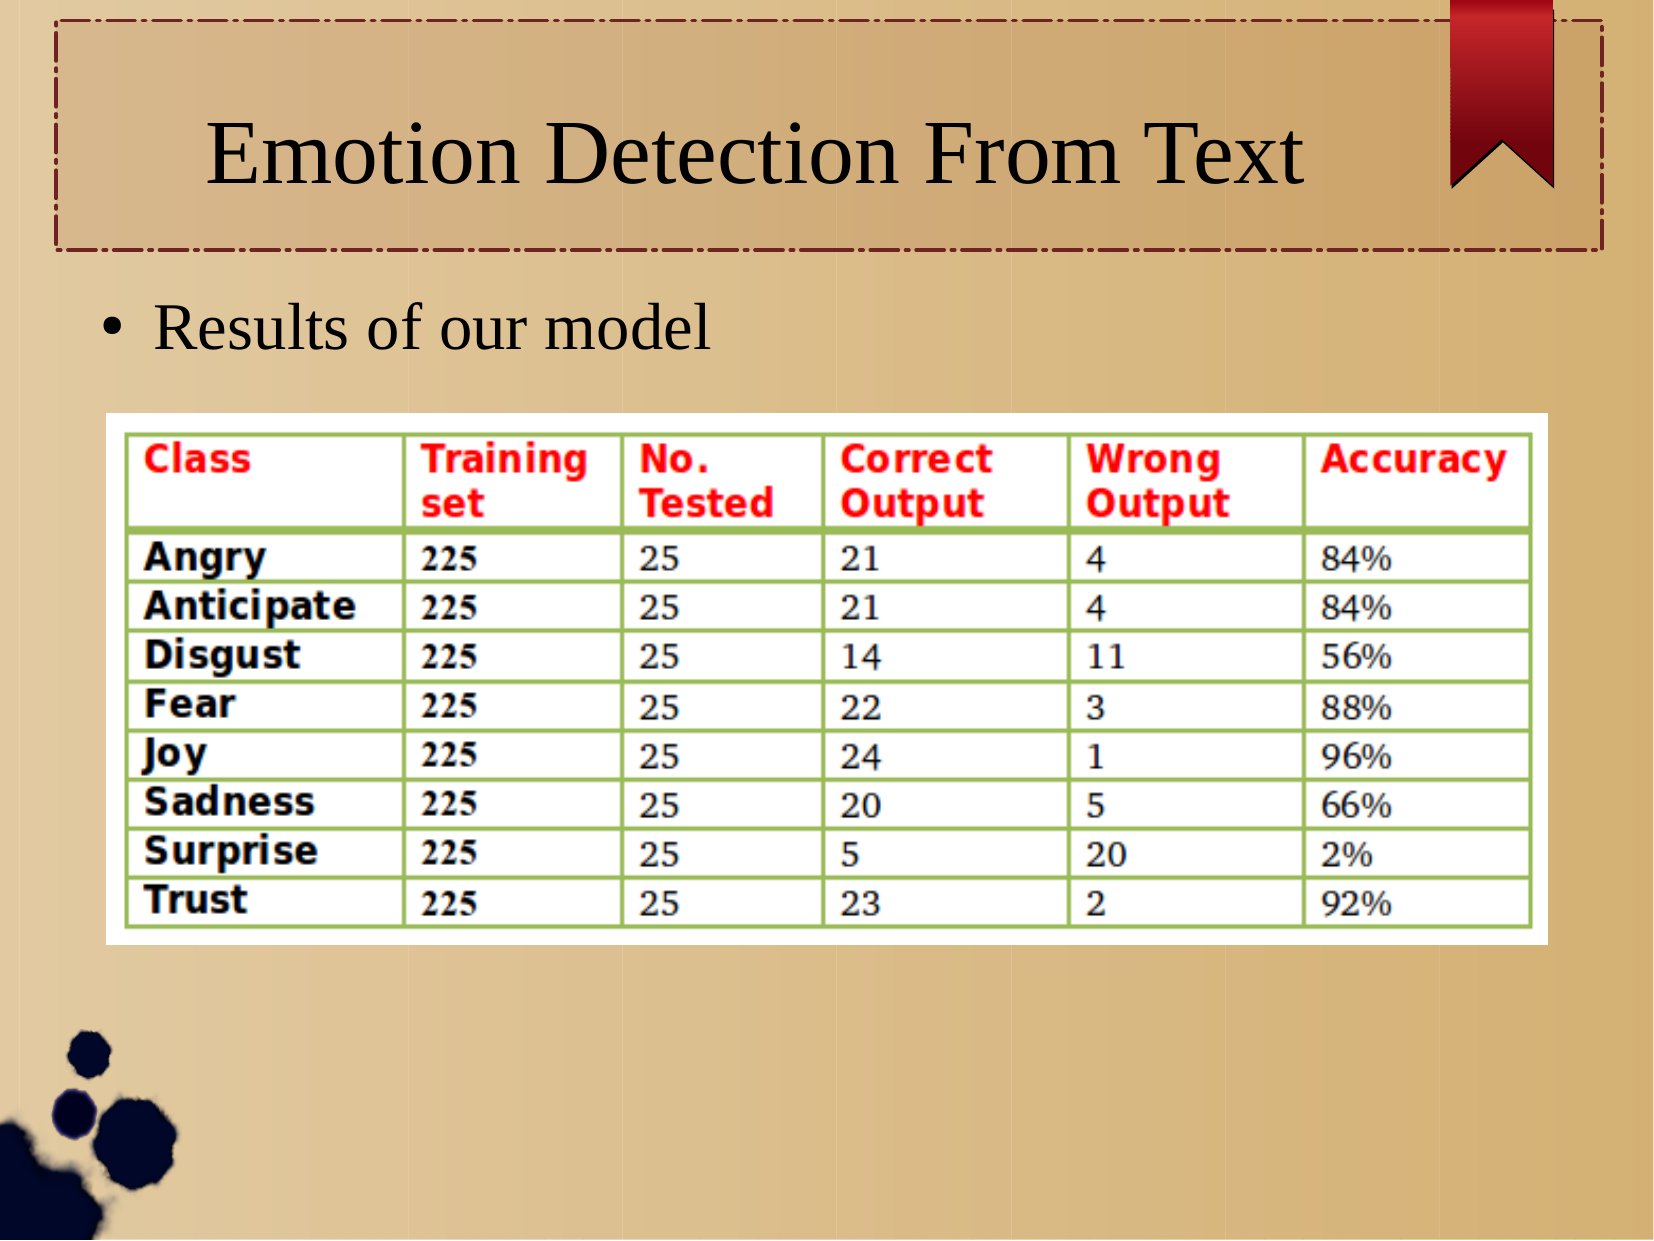

# Emotion Detection From Text
Results of our model